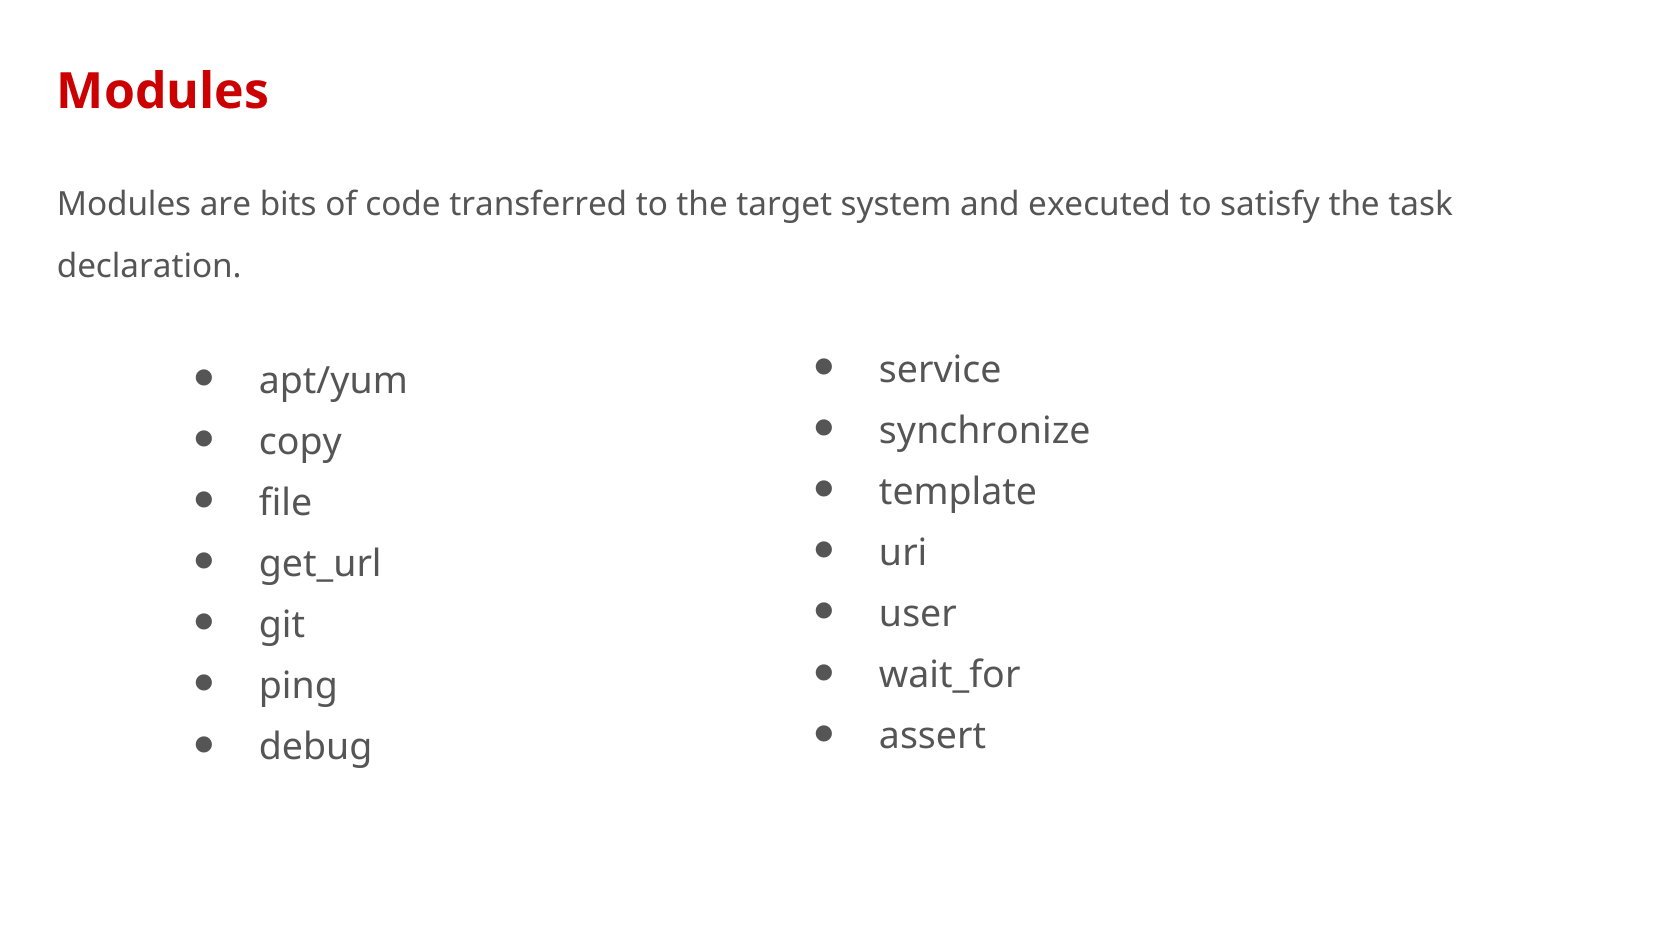

Modules
Modules are bits of code transferred to the target system and executed to satisfy the task
declaration.
service
●
apt/yum
●
synchronize
●
copy
●
template
●
ﬁle
●
uri
●
get_url
●
user
●
git
●
wait_for
●
ping
●
assert
●
debug
●